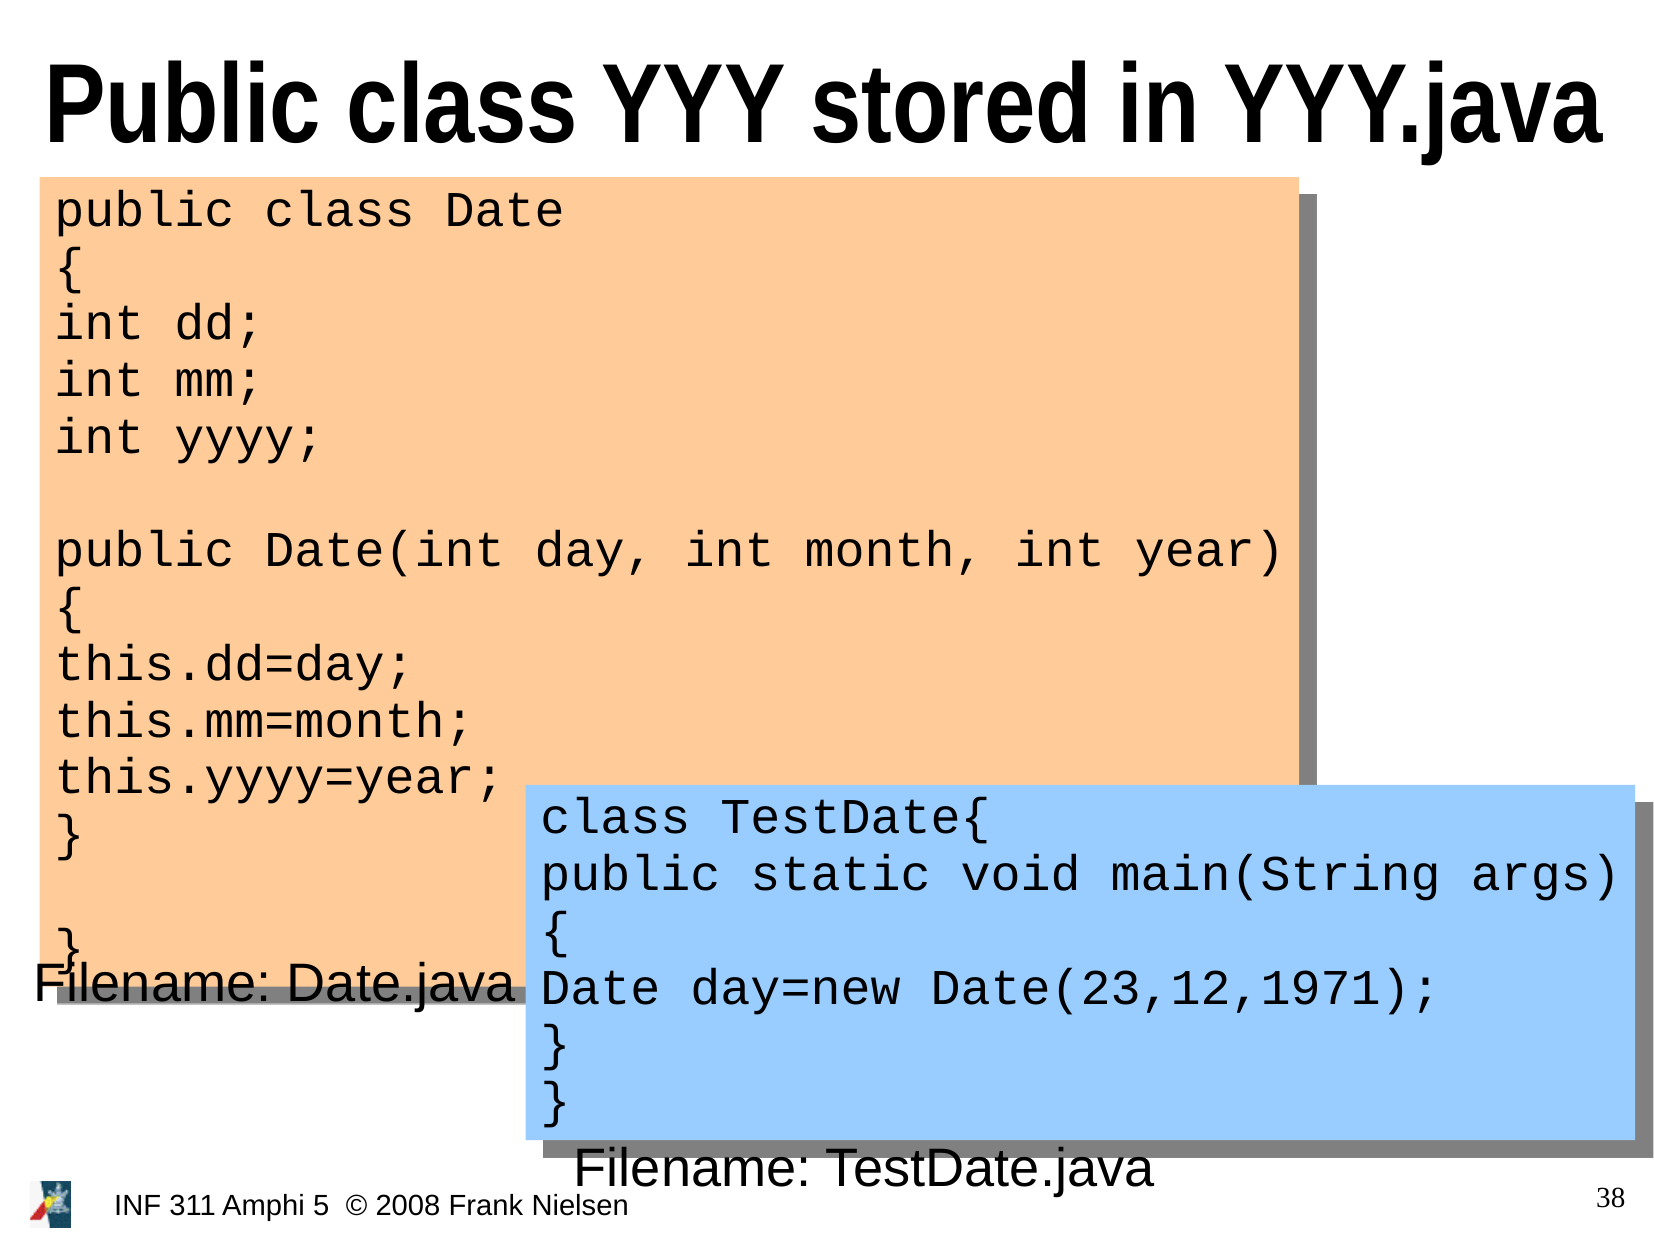

Public class YYY stored in YYY.java
public class Date
{
int dd;
int mm;
int yyyy;
public Date(int day, int month, int year)
{
this.dd=day;
this.mm=month;
this.yyyy=year;
}
}
class TestDate{
public static void main(String args)
{
Date day=new Date(23,12,1971);
}
}
Filename: Date.java
Filename: TestDate.java